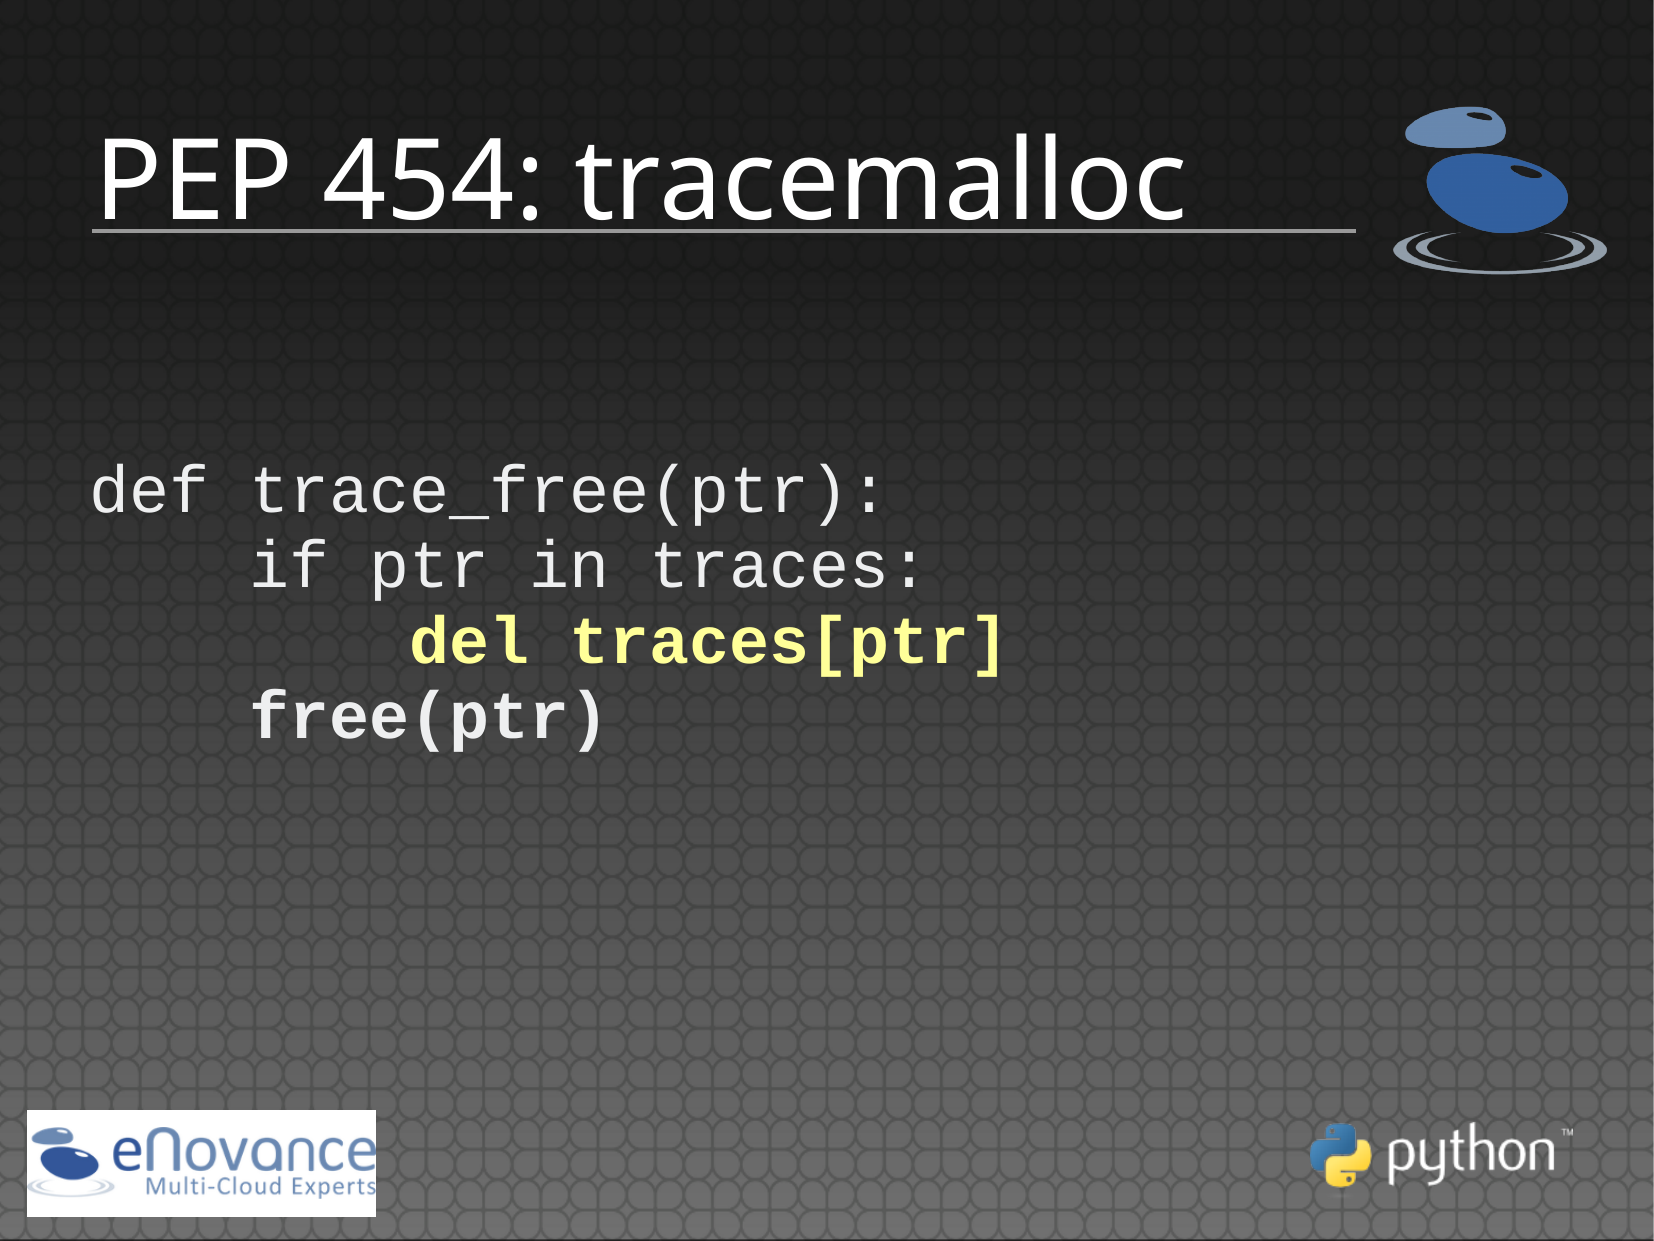

PEP 454: tracemalloc
# def trace_free(ptr): if ptr in traces: del traces[ptr] free(ptr)